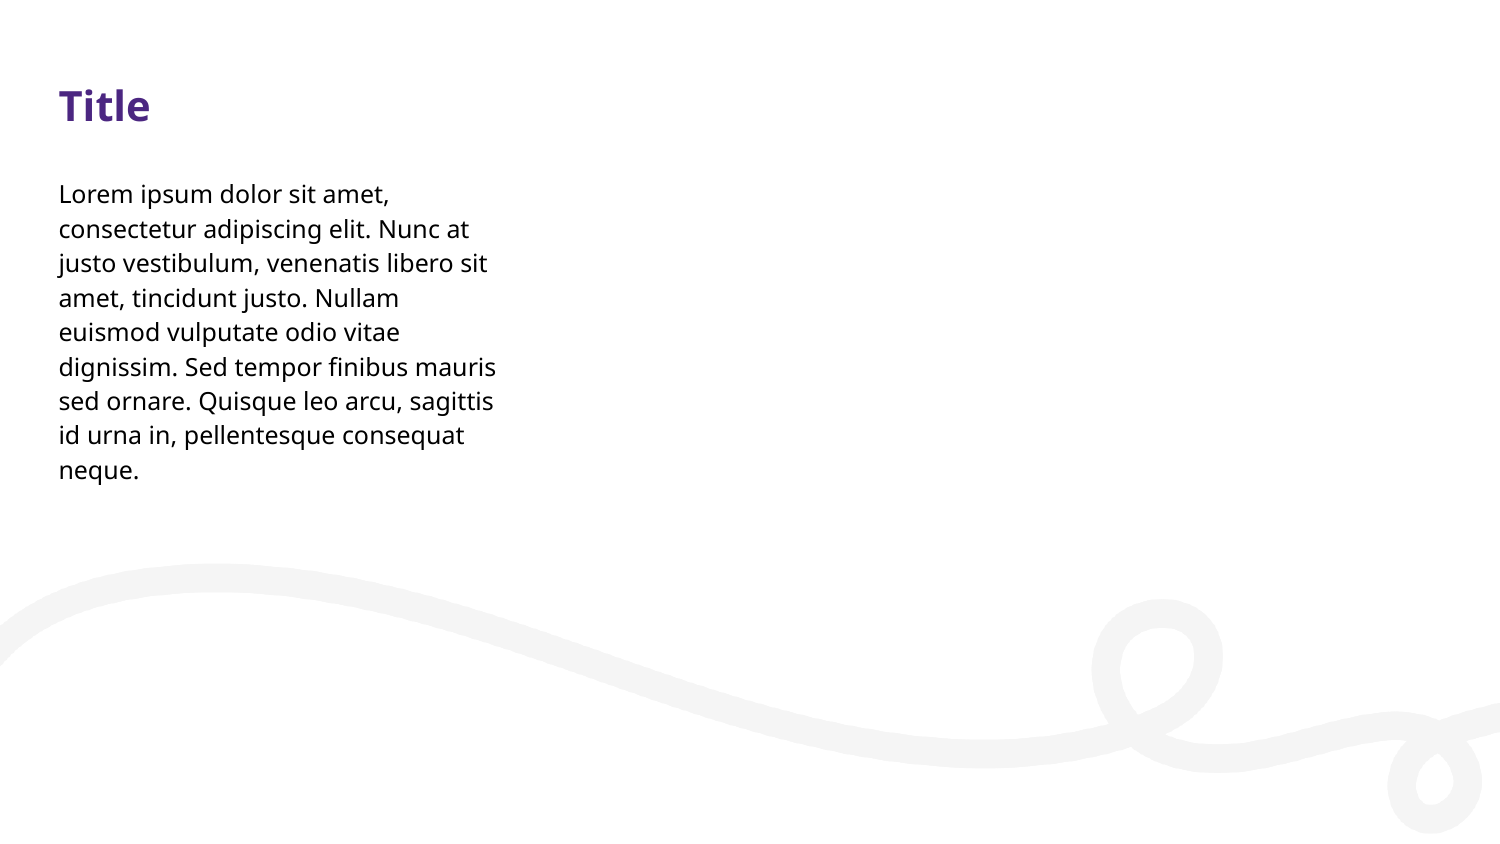

Title
Lorem ipsum dolor sit amet, consectetur adipiscing elit. Nunc at justo vestibulum, venenatis libero sit amet, tincidunt justo. Nullam euismod vulputate odio vitae dignissim. Sed tempor finibus mauris sed ornare. Quisque leo arcu, sagittis id urna in, pellentesque consequat neque.